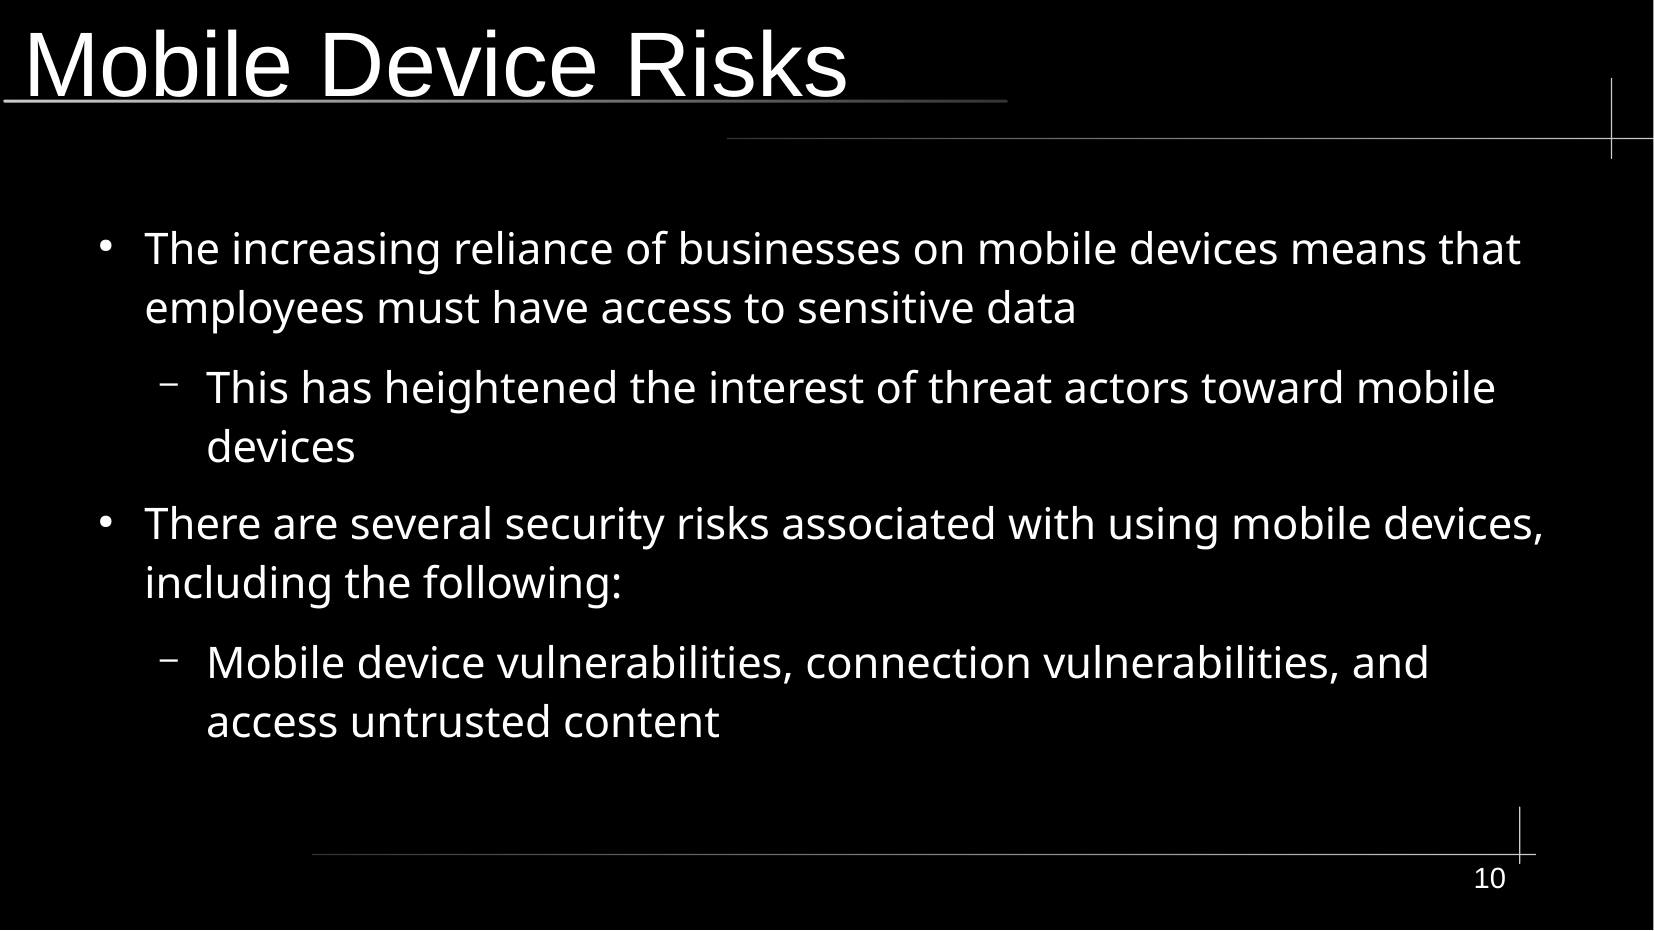

# Mobile Device Risks
The increasing reliance of businesses on mobile devices means that employees must have access to sensitive data
This has heightened the interest of threat actors toward mobile devices
There are several security risks associated with using mobile devices, including the following:
Mobile device vulnerabilities, connection vulnerabilities, and access untrusted content
10